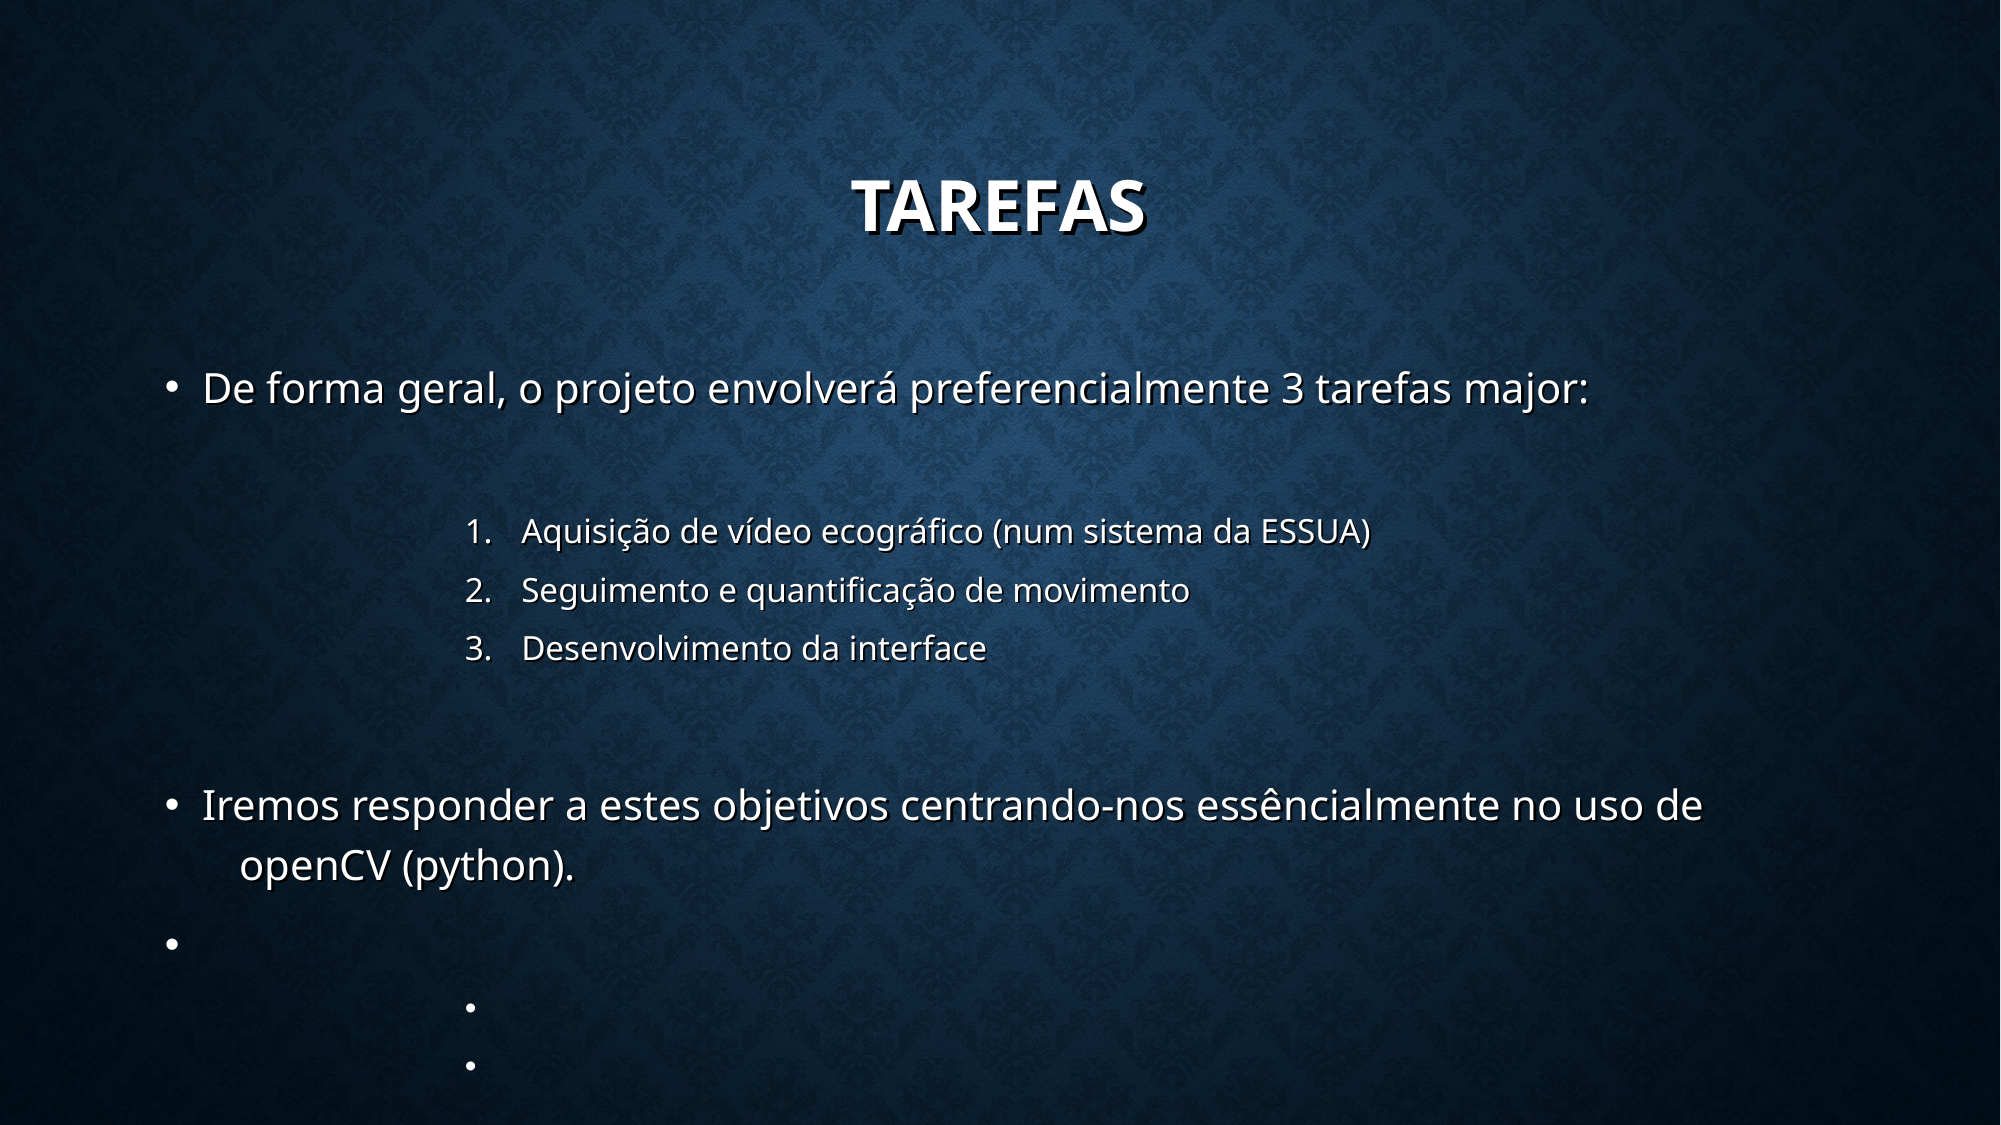

# Tarefas
De forma geral, o projeto envolverá preferencialmente 3 tarefas major:
Aquisição de vídeo ecográfico (num sistema da ESSUA)
Seguimento e quantificação de movimento
Desenvolvimento da interface
Iremos responder a estes objetivos centrando-nos essêncialmente no uso de openCV (python).